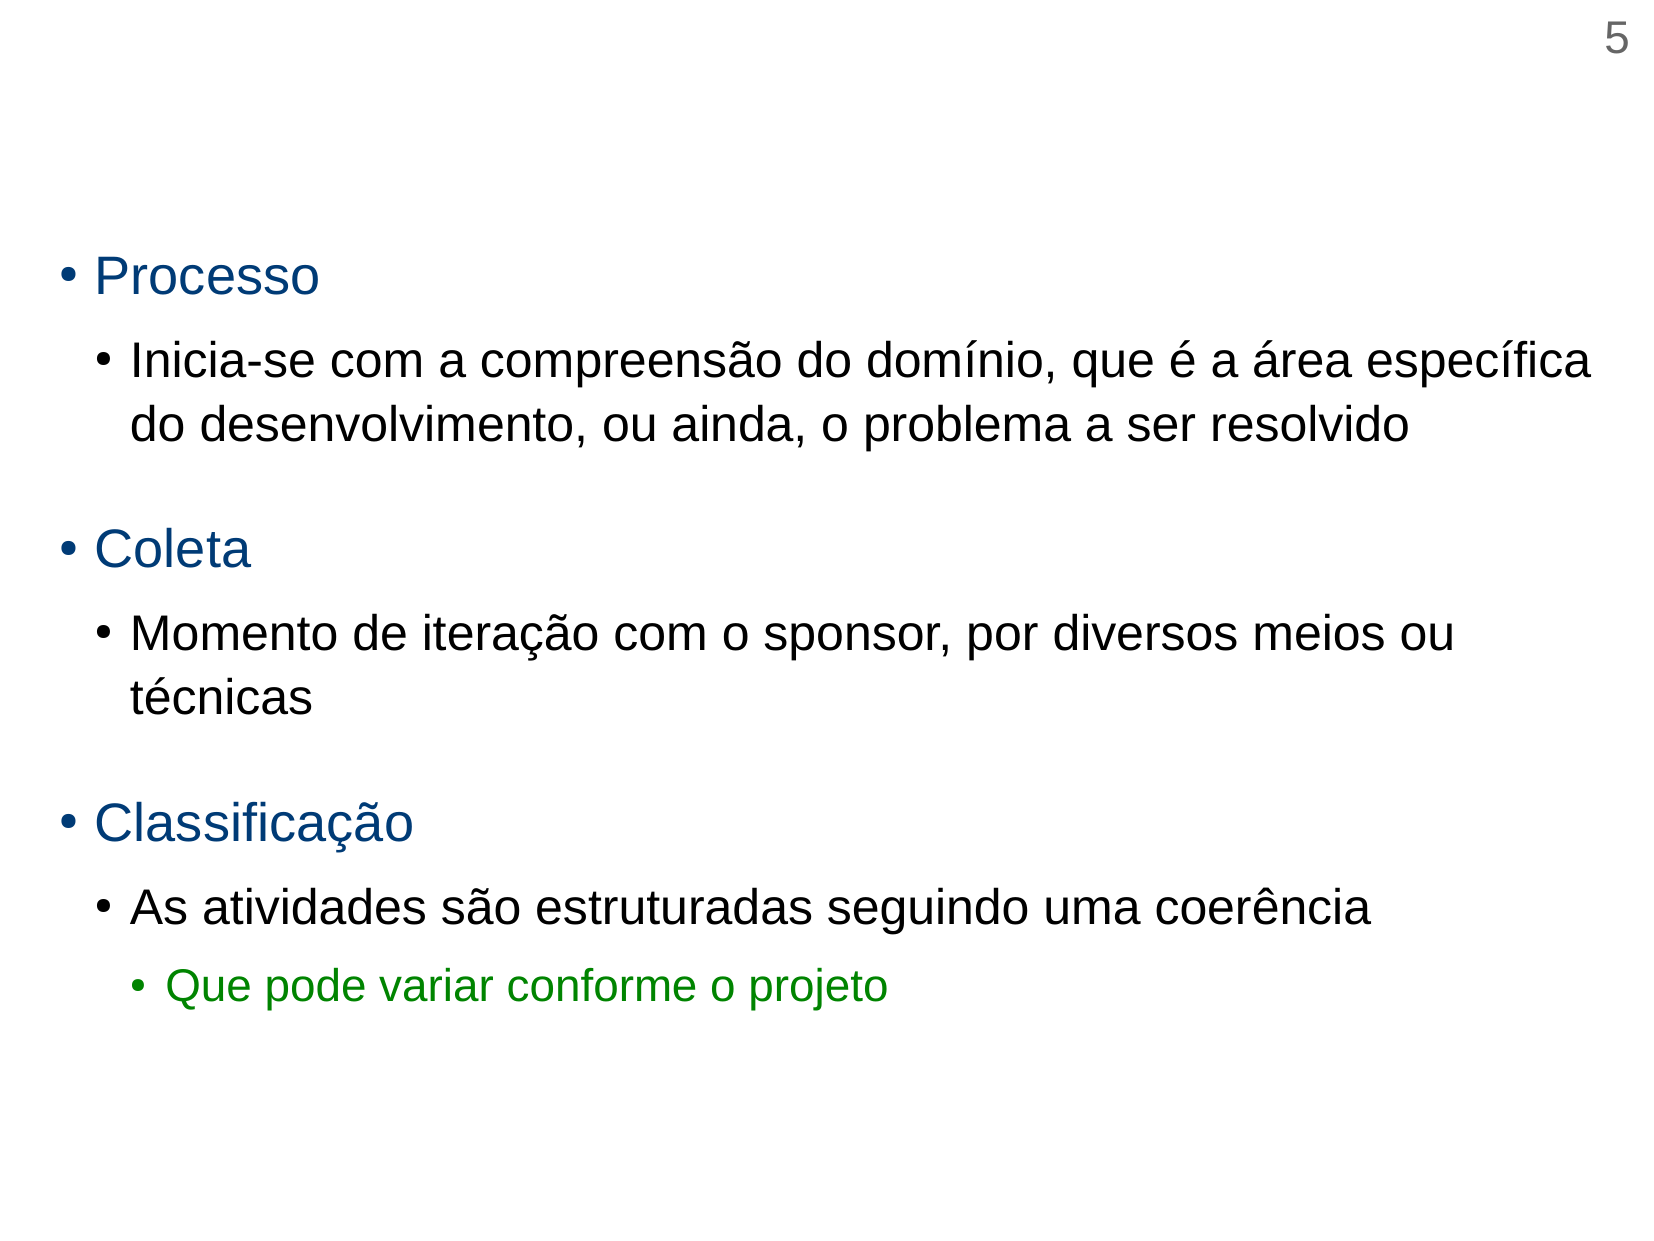

5
#
Processo
Inicia-se com a compreensão do domínio, que é a área específica do desenvolvimento, ou ainda, o problema a ser resolvido
Coleta
Momento de iteração com o sponsor, por diversos meios ou técnicas
Classificação
As atividades são estruturadas seguindo uma coerência
Que pode variar conforme o projeto